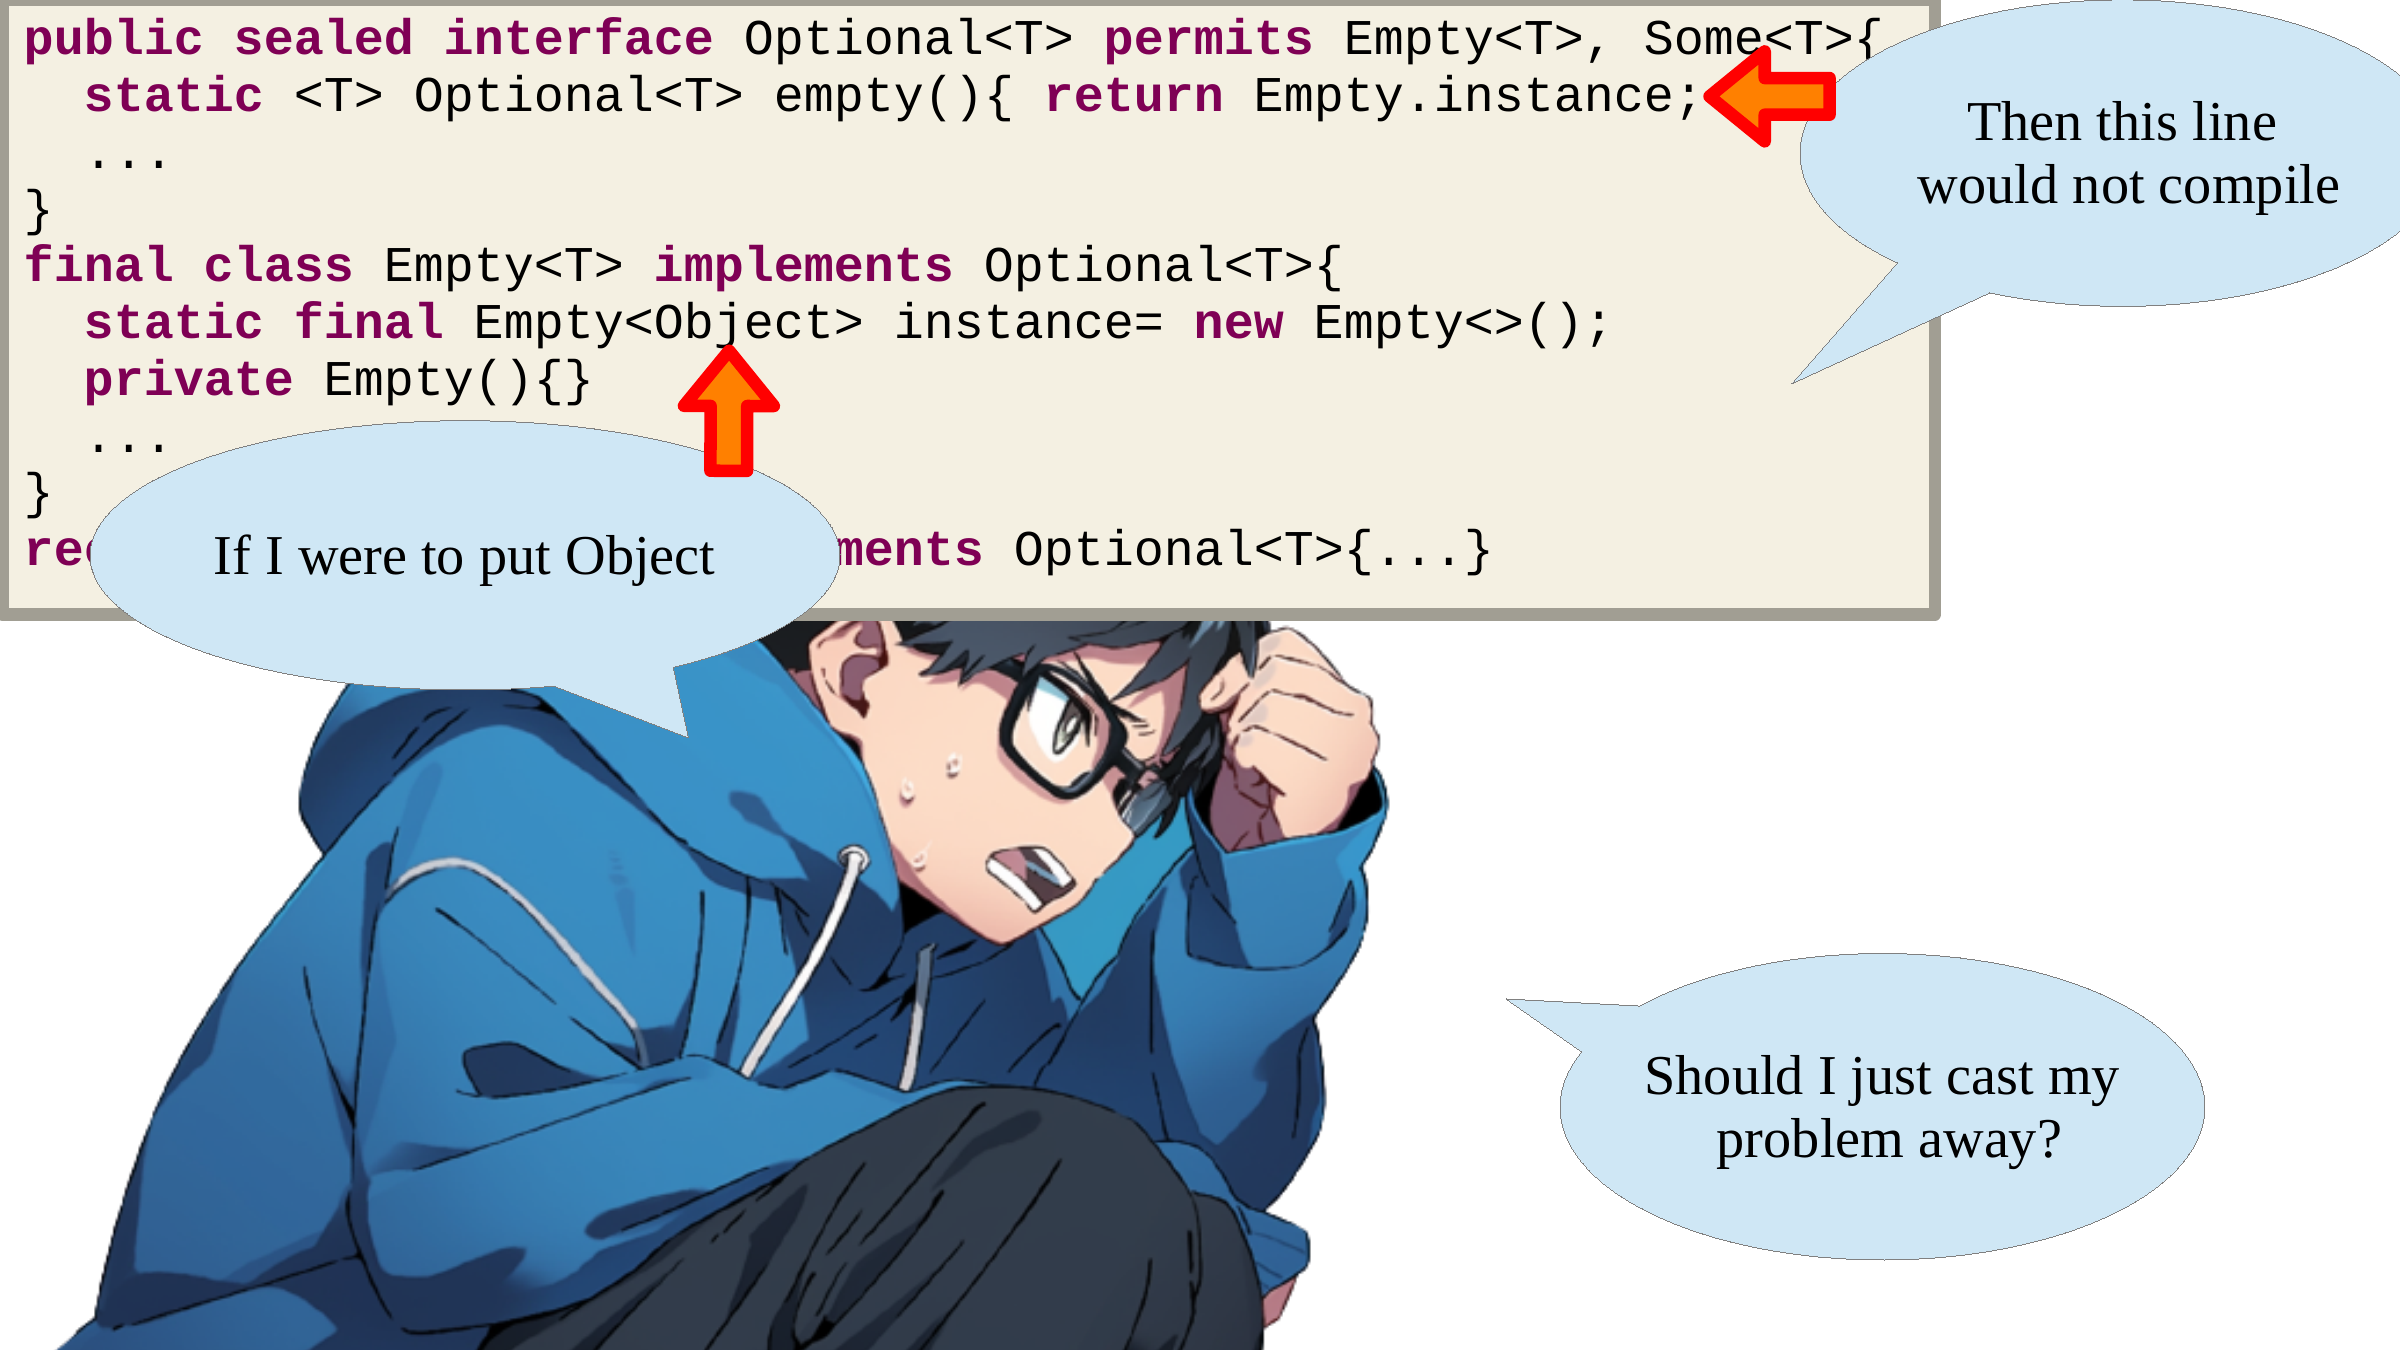

public sealed interface Optional<T> permits Empty<T>, Some<T>{
 static <T> Optional<T> empty(){ return Empty.instance; }
 ...
}
final class Empty<T> implements Optional<T>{
 static final Empty<Object> instance= new Empty<>();
 private Empty(){}
 ...
}
record Some<T>(T get) implements Optional<T>{...}
Then this line
 would not compile
Yes, like this
If I were to put Object
Should I just cast my
 problem away?